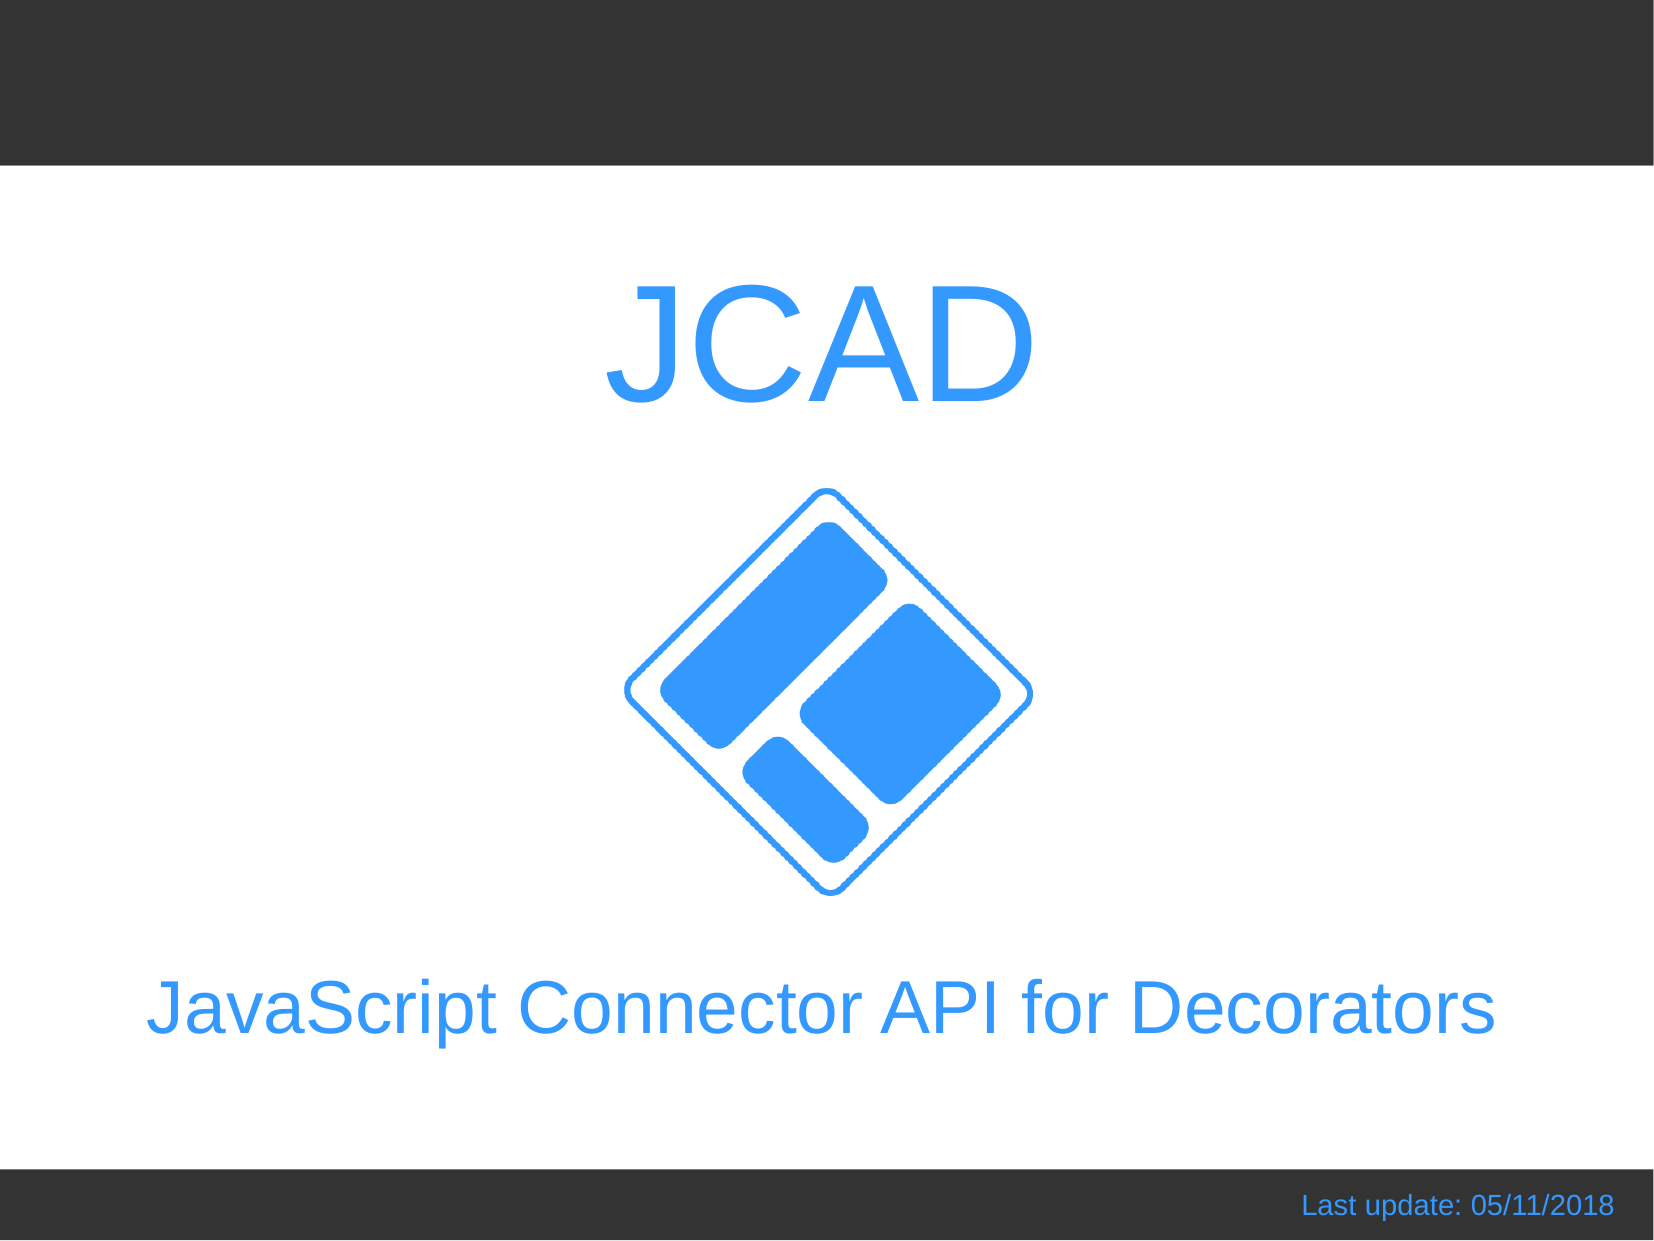

JCAD
JavaScript Connector API for Decorators
Last update: 05/11/2018